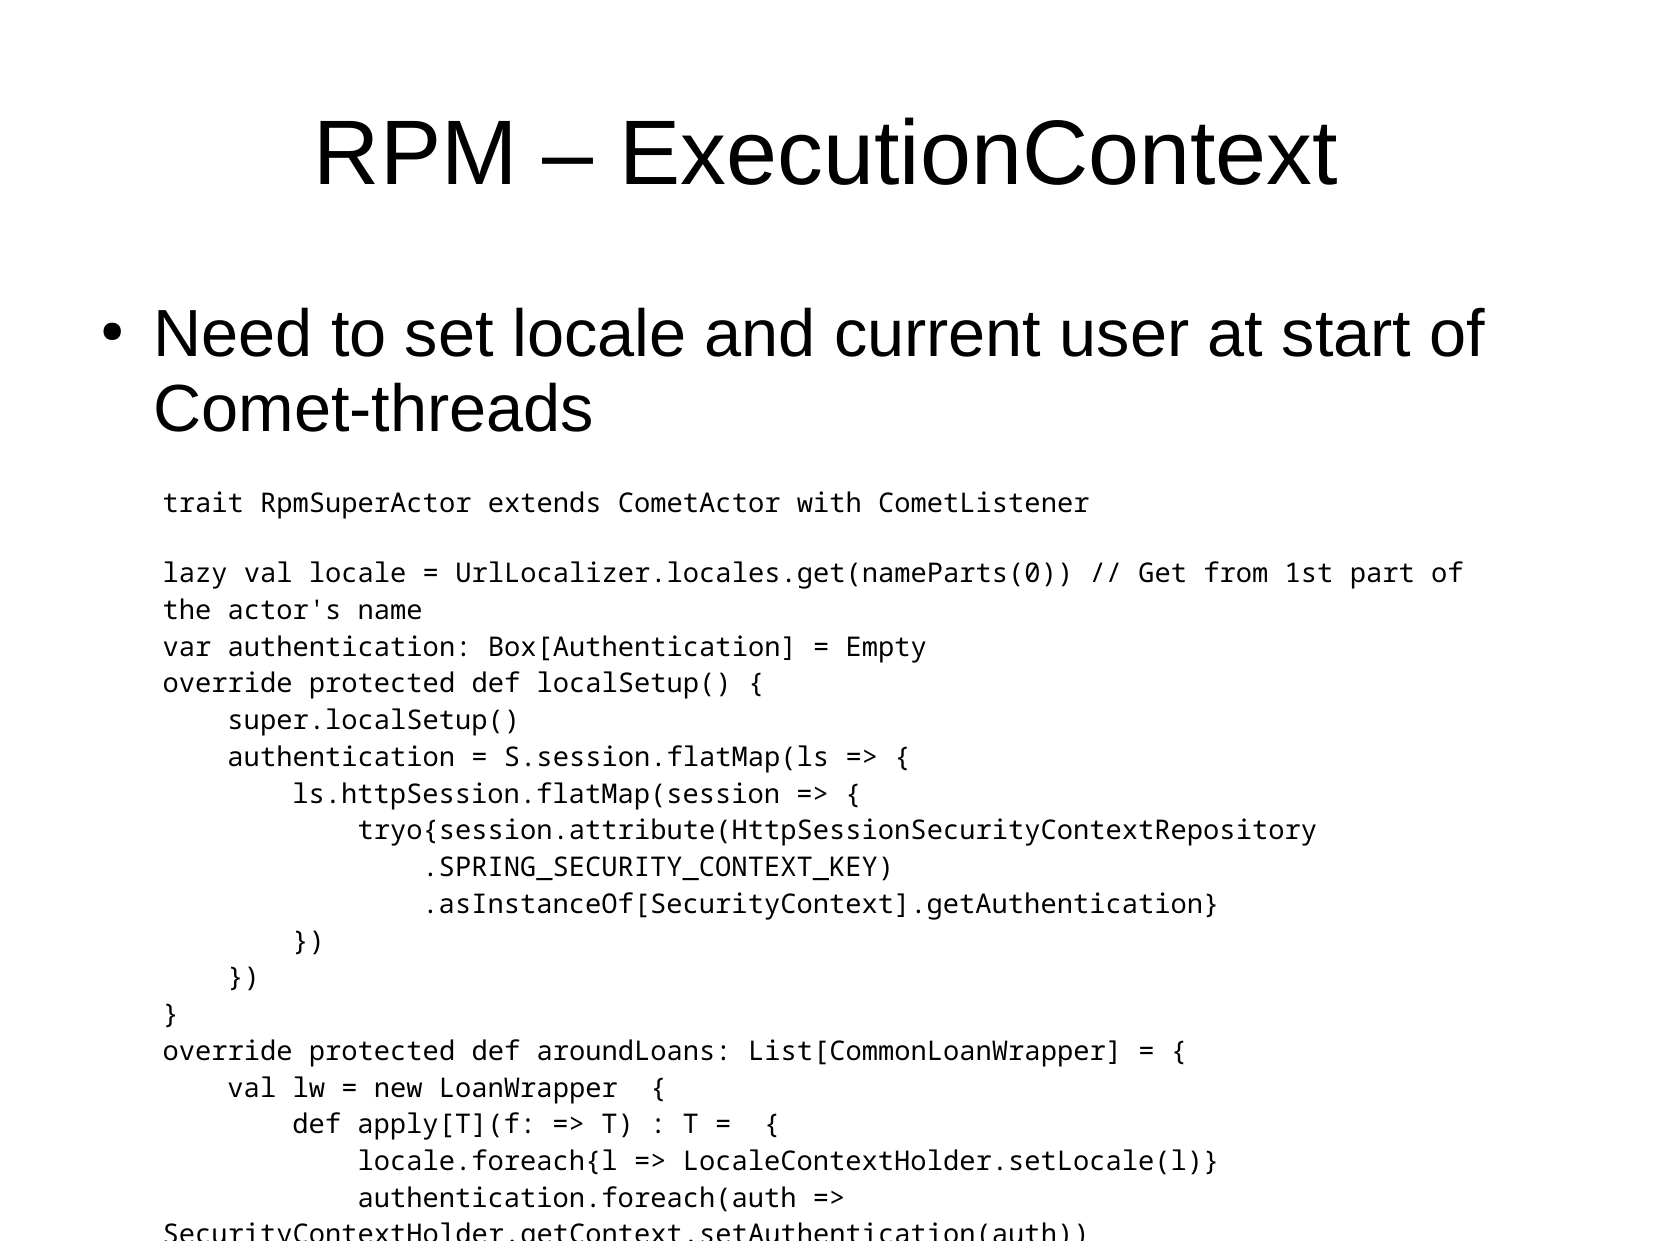

# RPM – ExecutionContext
Need to set locale and current user at start of Comet-threads
trait RpmSuperActor extends CometActor with CometListener
lazy val locale = UrlLocalizer.locales.get(nameParts(0)) // Get from 1st part of the actor's name
var authentication: Box[Authentication] = Empty
override protected def localSetup() {
 super.localSetup()
 authentication = S.session.flatMap(ls => {
 ls.httpSession.flatMap(session => {
 tryo{session.attribute(HttpSessionSecurityContextRepository
 .SPRING_SECURITY_CONTEXT_KEY)
 .asInstanceOf[SecurityContext].getAuthentication}
 })
 })
}
override protected def aroundLoans: List[CommonLoanWrapper] = {
 val lw = new LoanWrapper {
 def apply[T](f: => T) : T = {
 locale.foreach{l => LocaleContextHolder.setLocale(l)}
 authentication.foreach(auth => SecurityContextHolder.getContext.setAuthentication(auth))